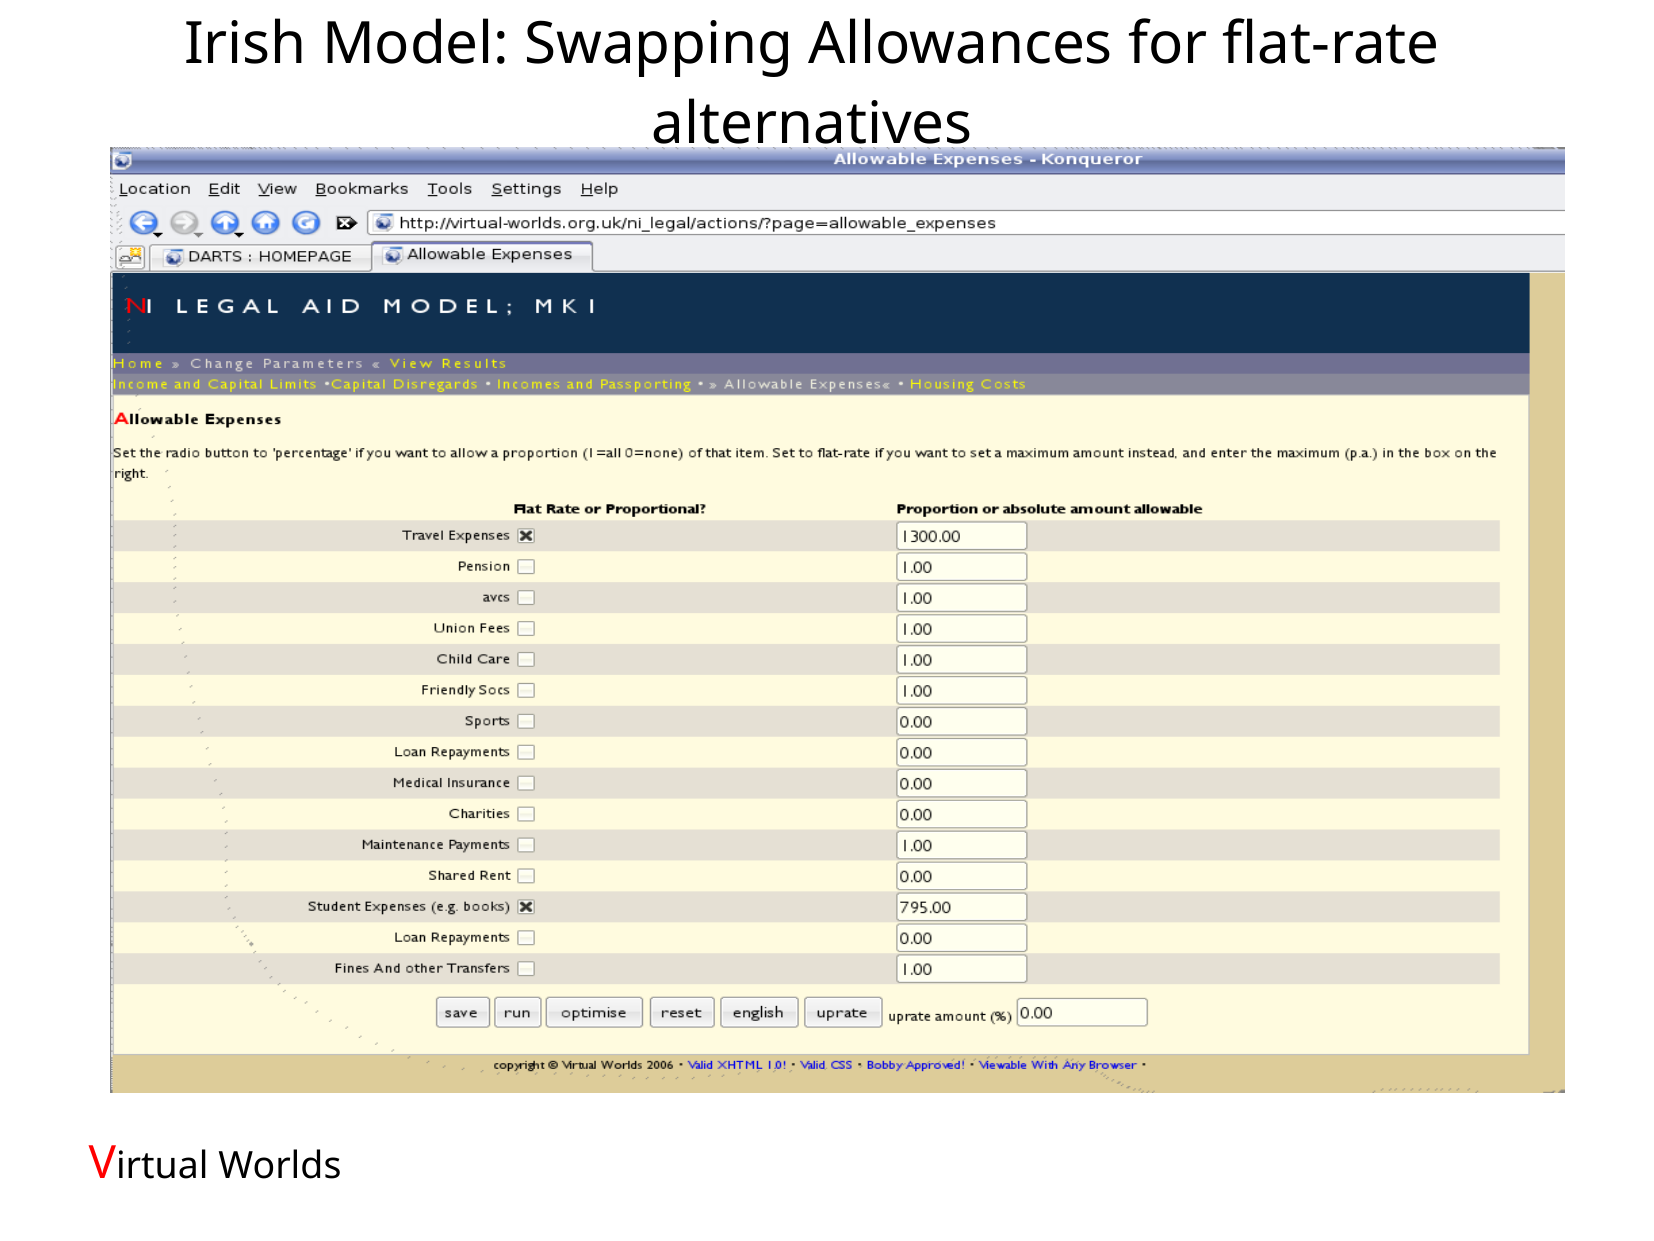

# Irish Model: Swapping Allowances for flat-rate alternatives